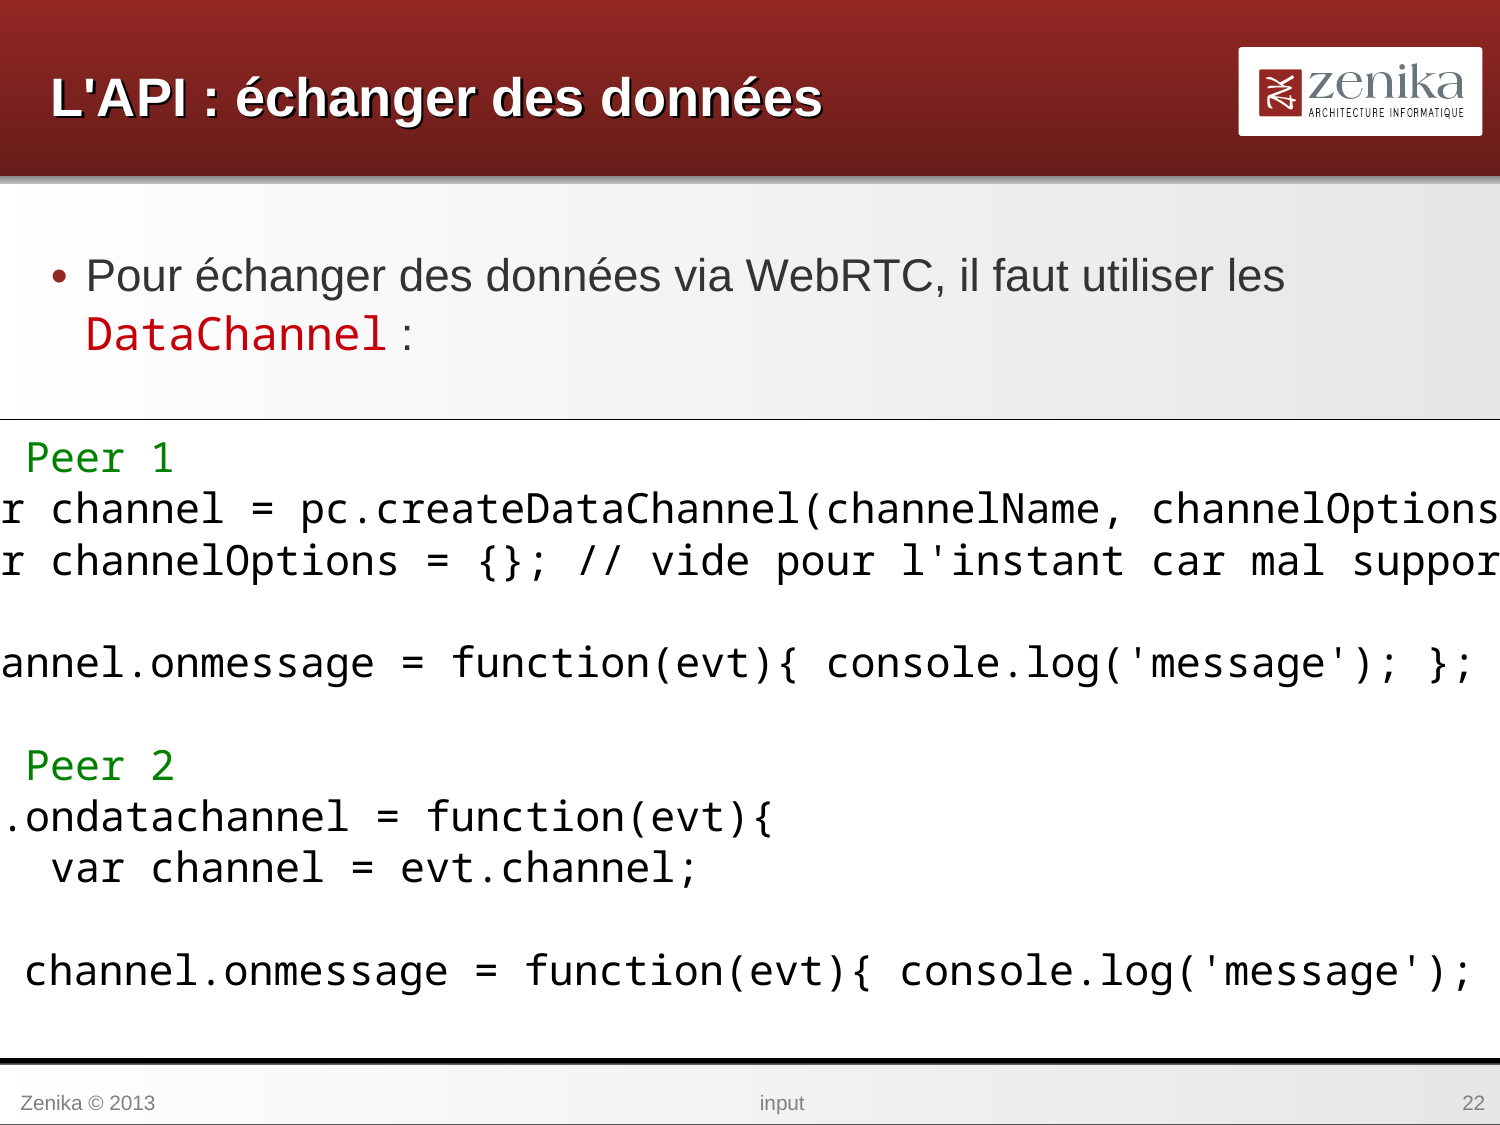

# L'API : échanger des données
Pour échanger des données via WebRTC, il faut utiliser les DataChannel :
// Peer 1
var channel = pc.createDataChannel(channelName, channelOptions);
var channelOptions = {}; // vide pour l'instant car mal supporté
channel.onmessage = function(evt){ console.log('message'); };
// Peer 2
pc.ondatachannel = function(evt){
 var channel = evt.channel;
	channel.onmessage = function(evt){ console.log('message'); };
};